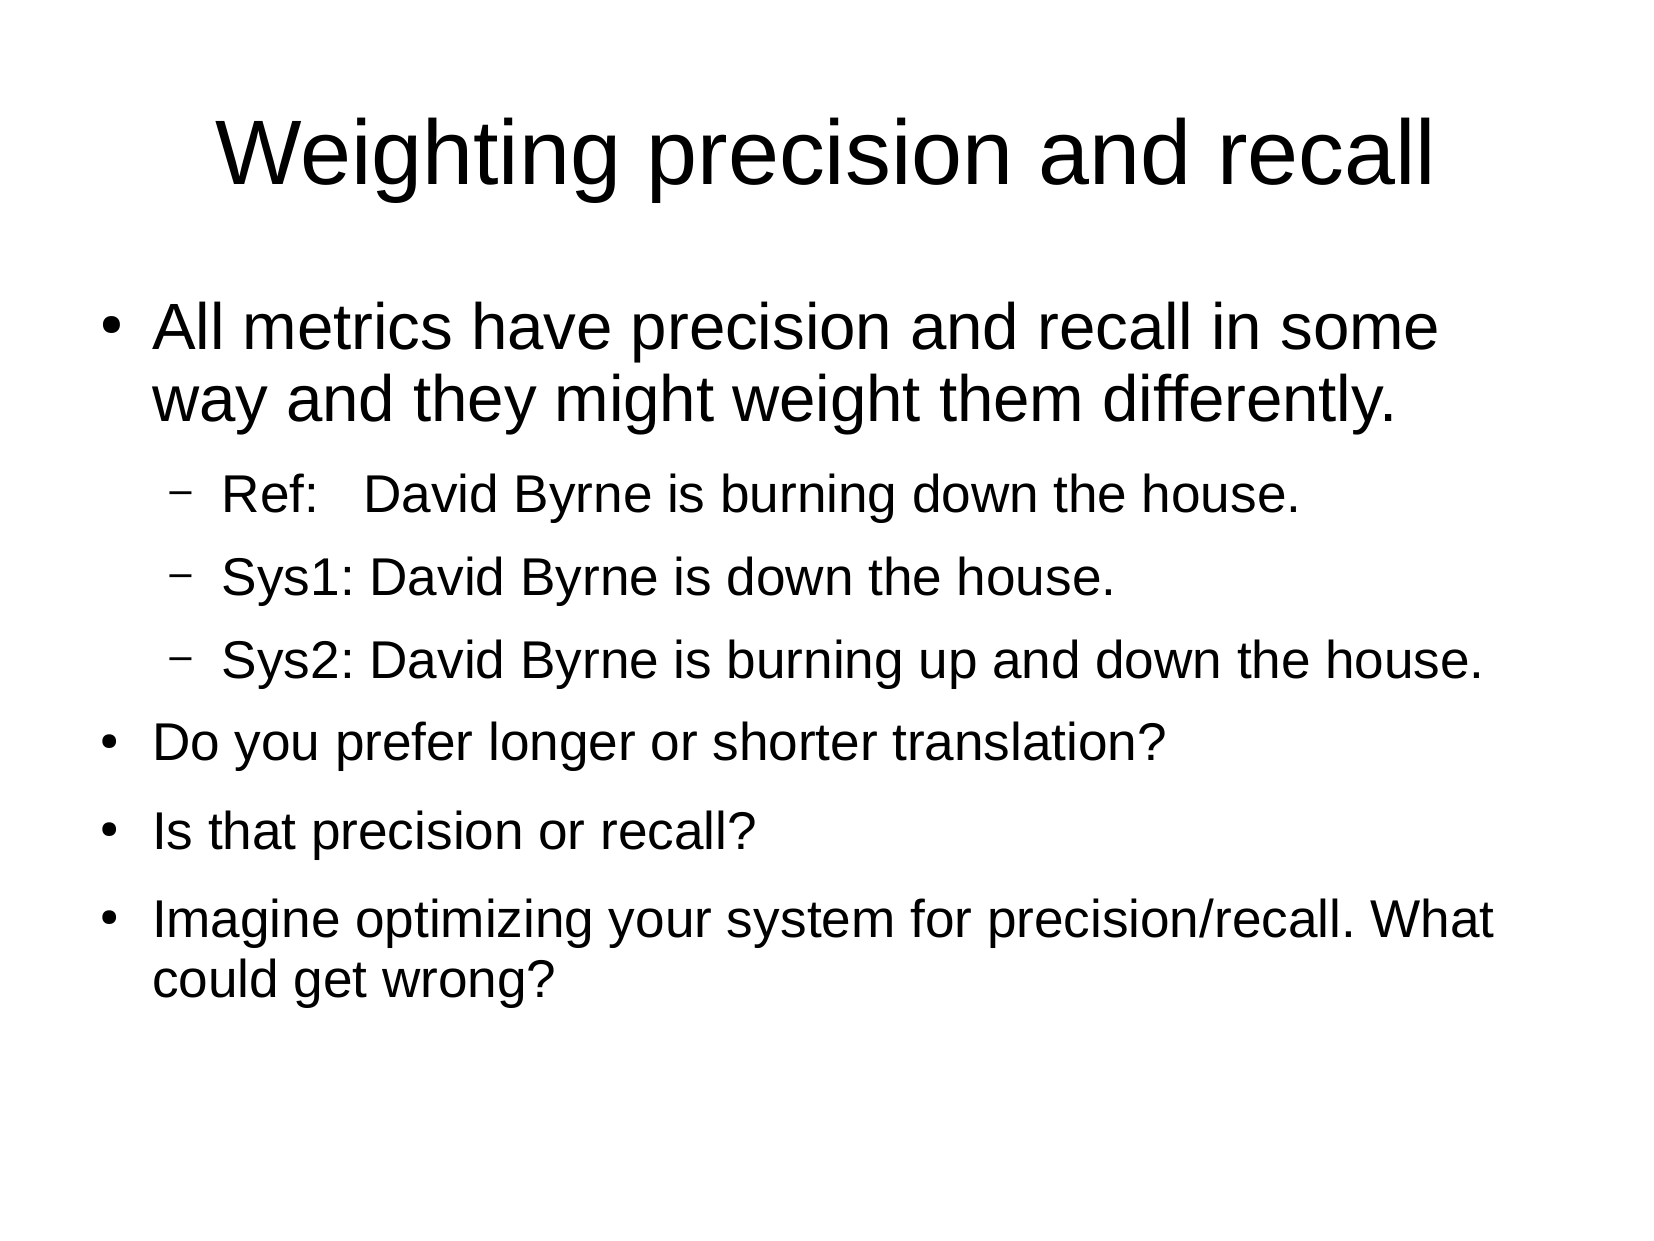

# Weighting precision and recall
All metrics have precision and recall in some way and they might weight them differently.
Ref: David Byrne is burning down the house.
Sys1: David Byrne is down the house.
Sys2: David Byrne is burning up and down the house.
Do you prefer longer or shorter translation?
Is that precision or recall?
Imagine optimizing your system for precision/recall. What could get wrong?